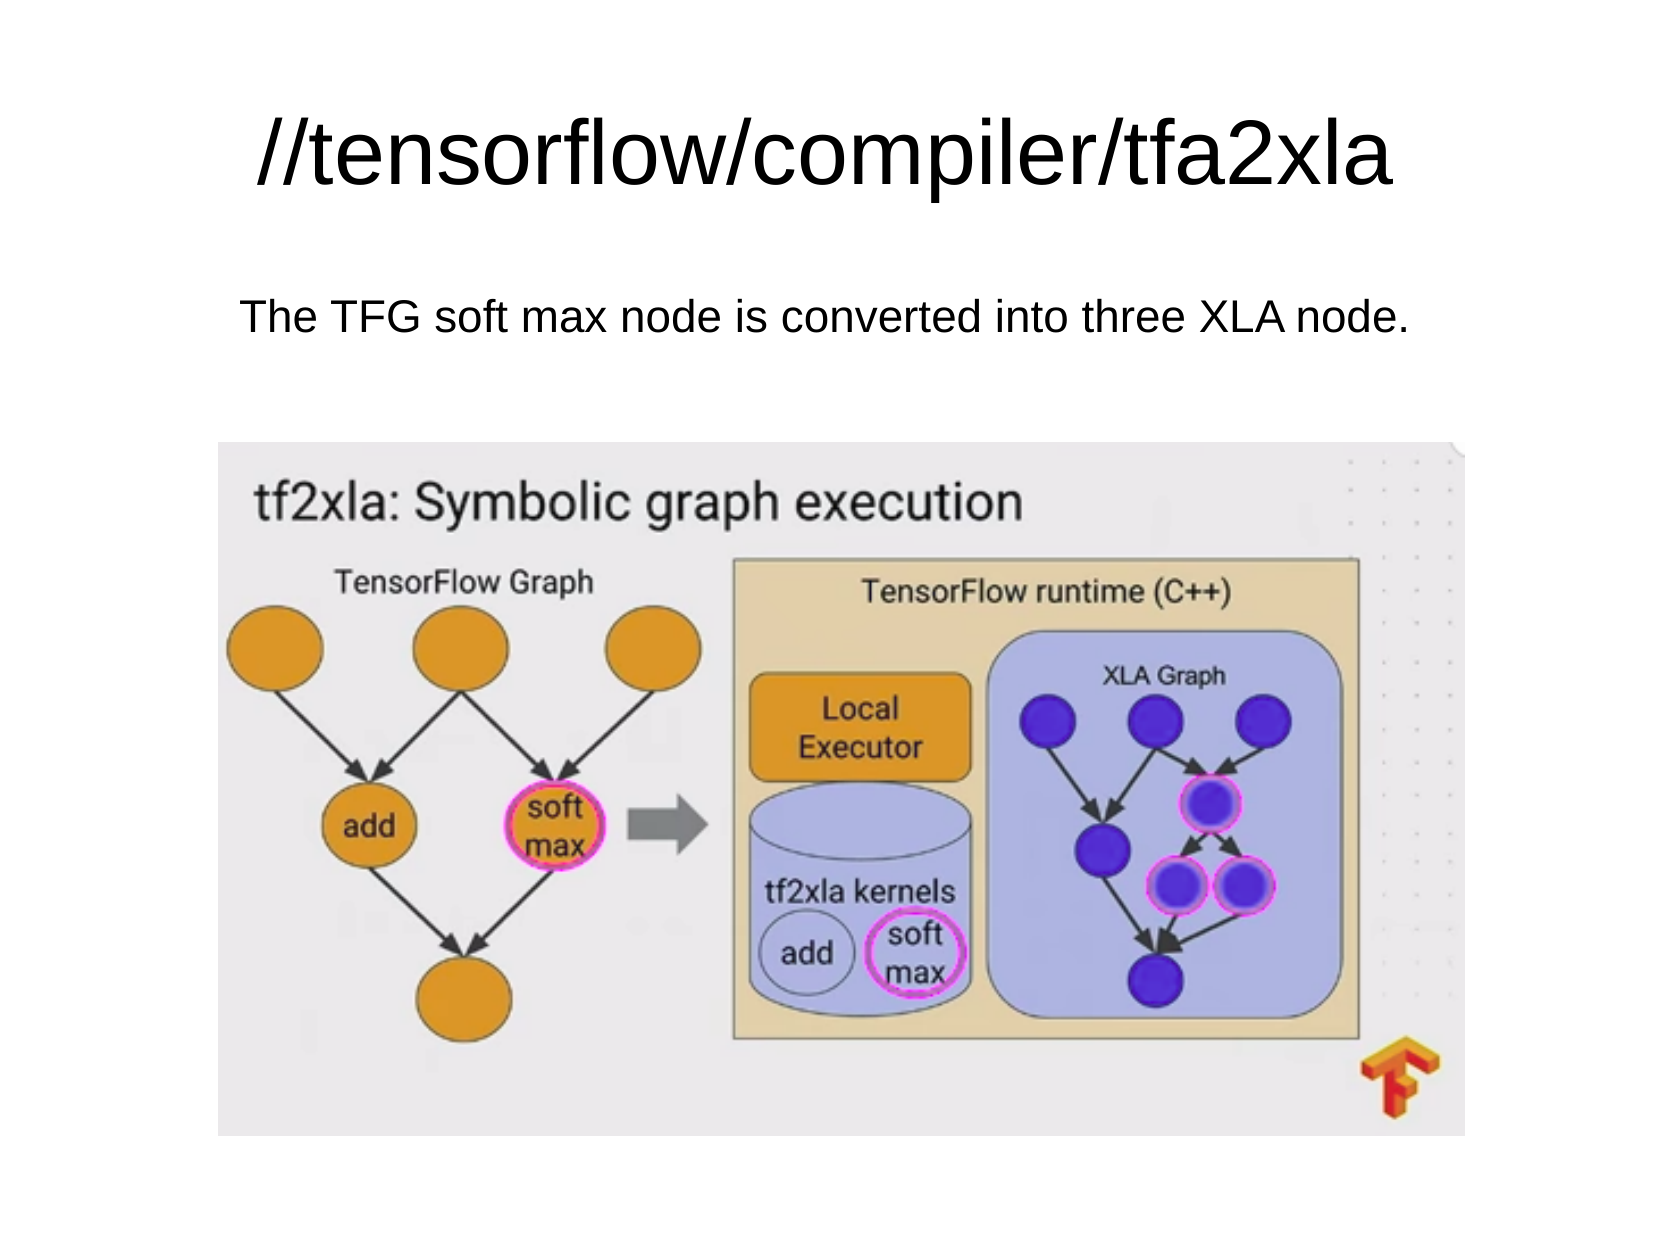

# //tensorflow/compiler/tfa2xla
The TFG soft max node is converted into three XLA node.